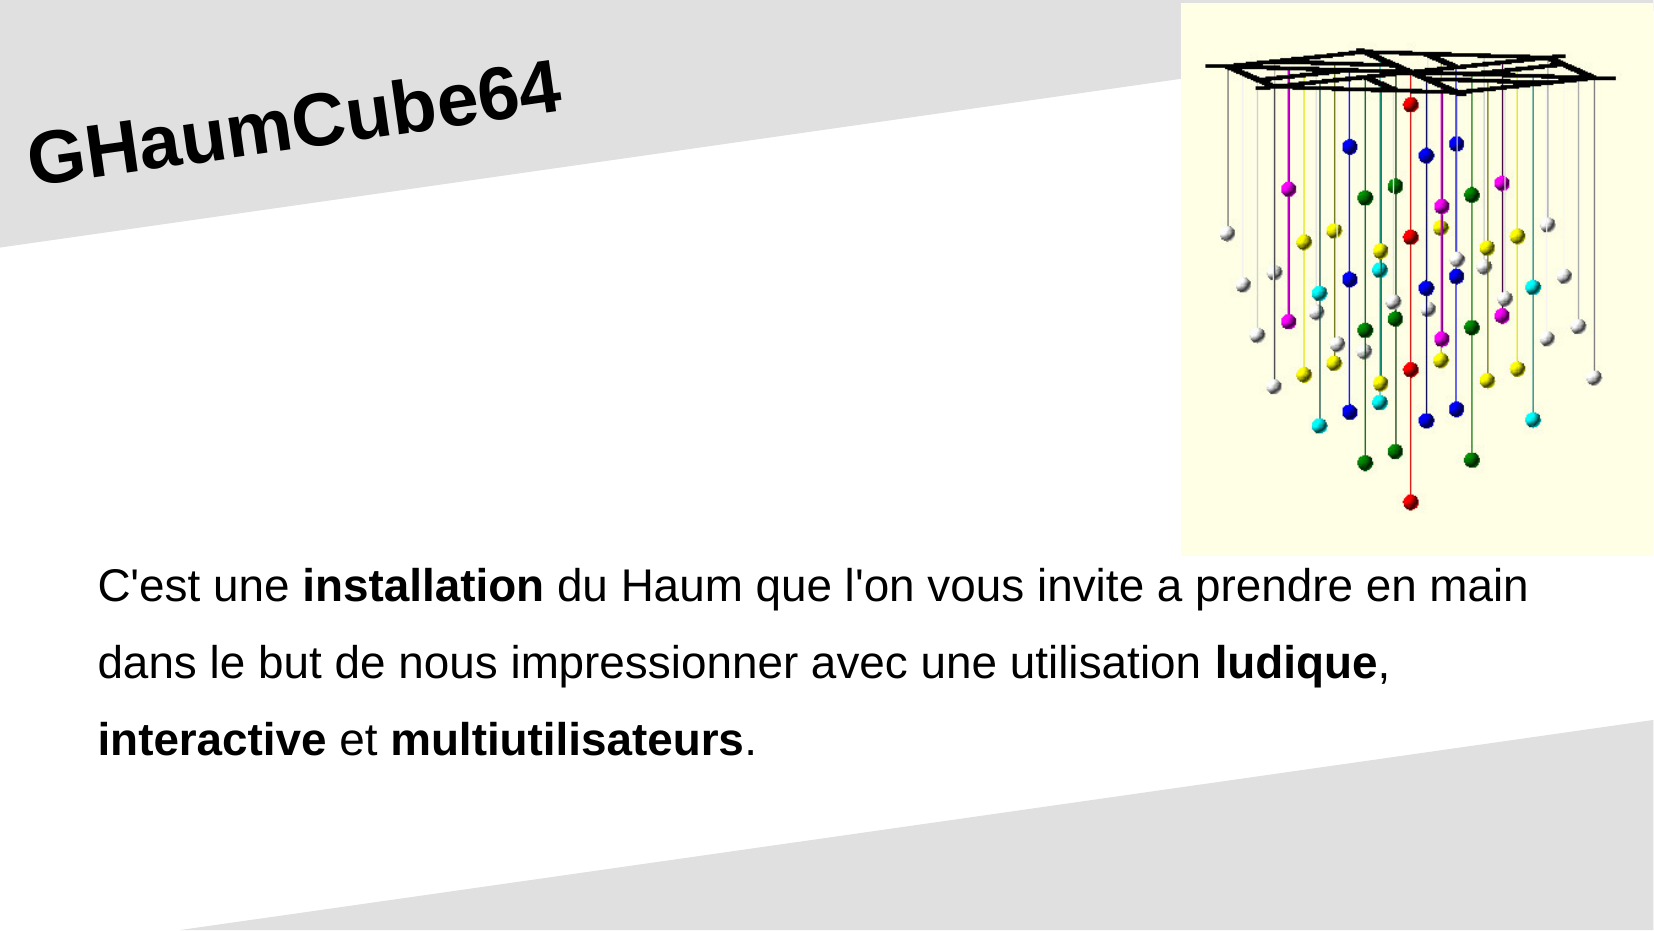

# GHaumCube64
, mais version Hackerspace Au Mans
C'est une installation du Haum que l'on vous invite a prendre en main dans le but de nous impressionner avec une utilisation ludique, interactive et multiutilisateurs.
Cube ou hexaèdre régulier, le seul des cinq solides de Platon, ayant exactement 6 faces, 12 arêtes et 8 sommets et c'est la forme de l'installation qui servira de support a ce sujet